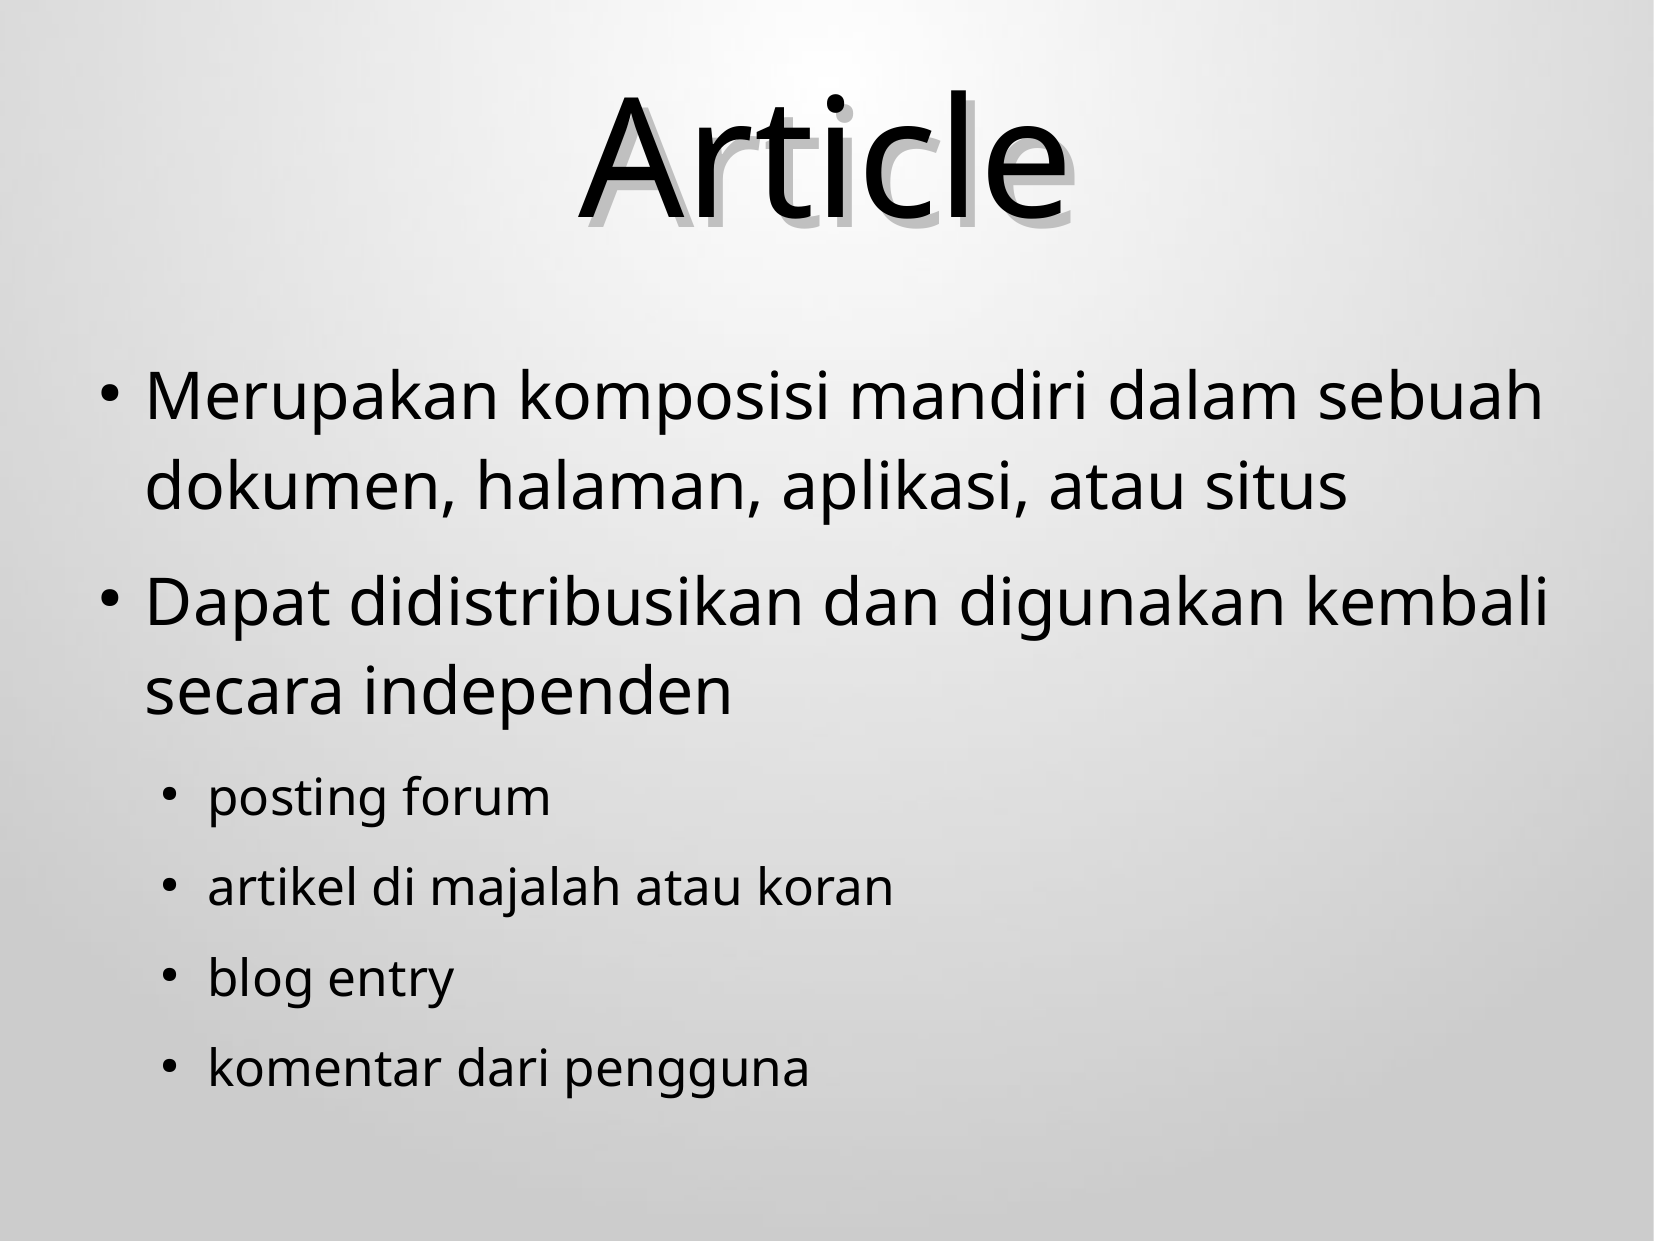

# Article
Merupakan komposisi mandiri dalam sebuah dokumen, halaman, aplikasi, atau situs
Dapat didistribusikan dan digunakan kembali secara independen
posting forum
artikel di majalah atau koran
blog entry
komentar dari pengguna